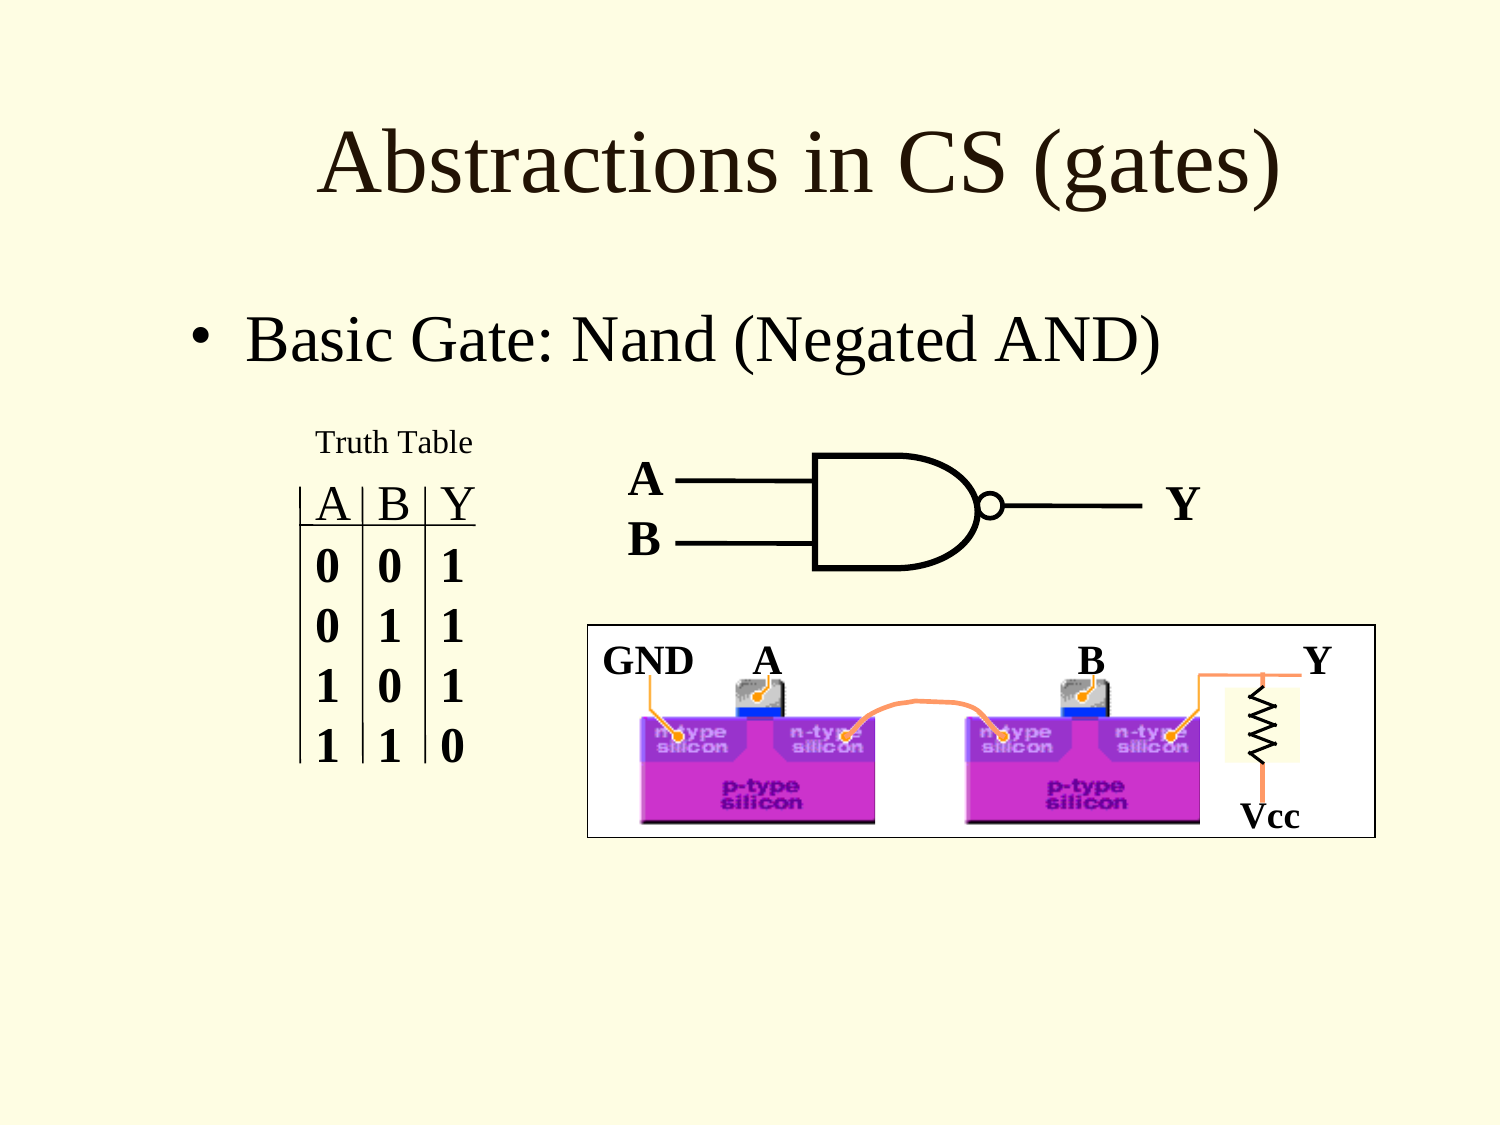

# Abstractions in CS (gates)‏
Basic Gate: Nand (Negated AND)‏
Truth Table
A
B
Y
A
B
Y
0
0
1
1
0
1
0
1
1
1
1
0
GND
A
B
Y
Vcc